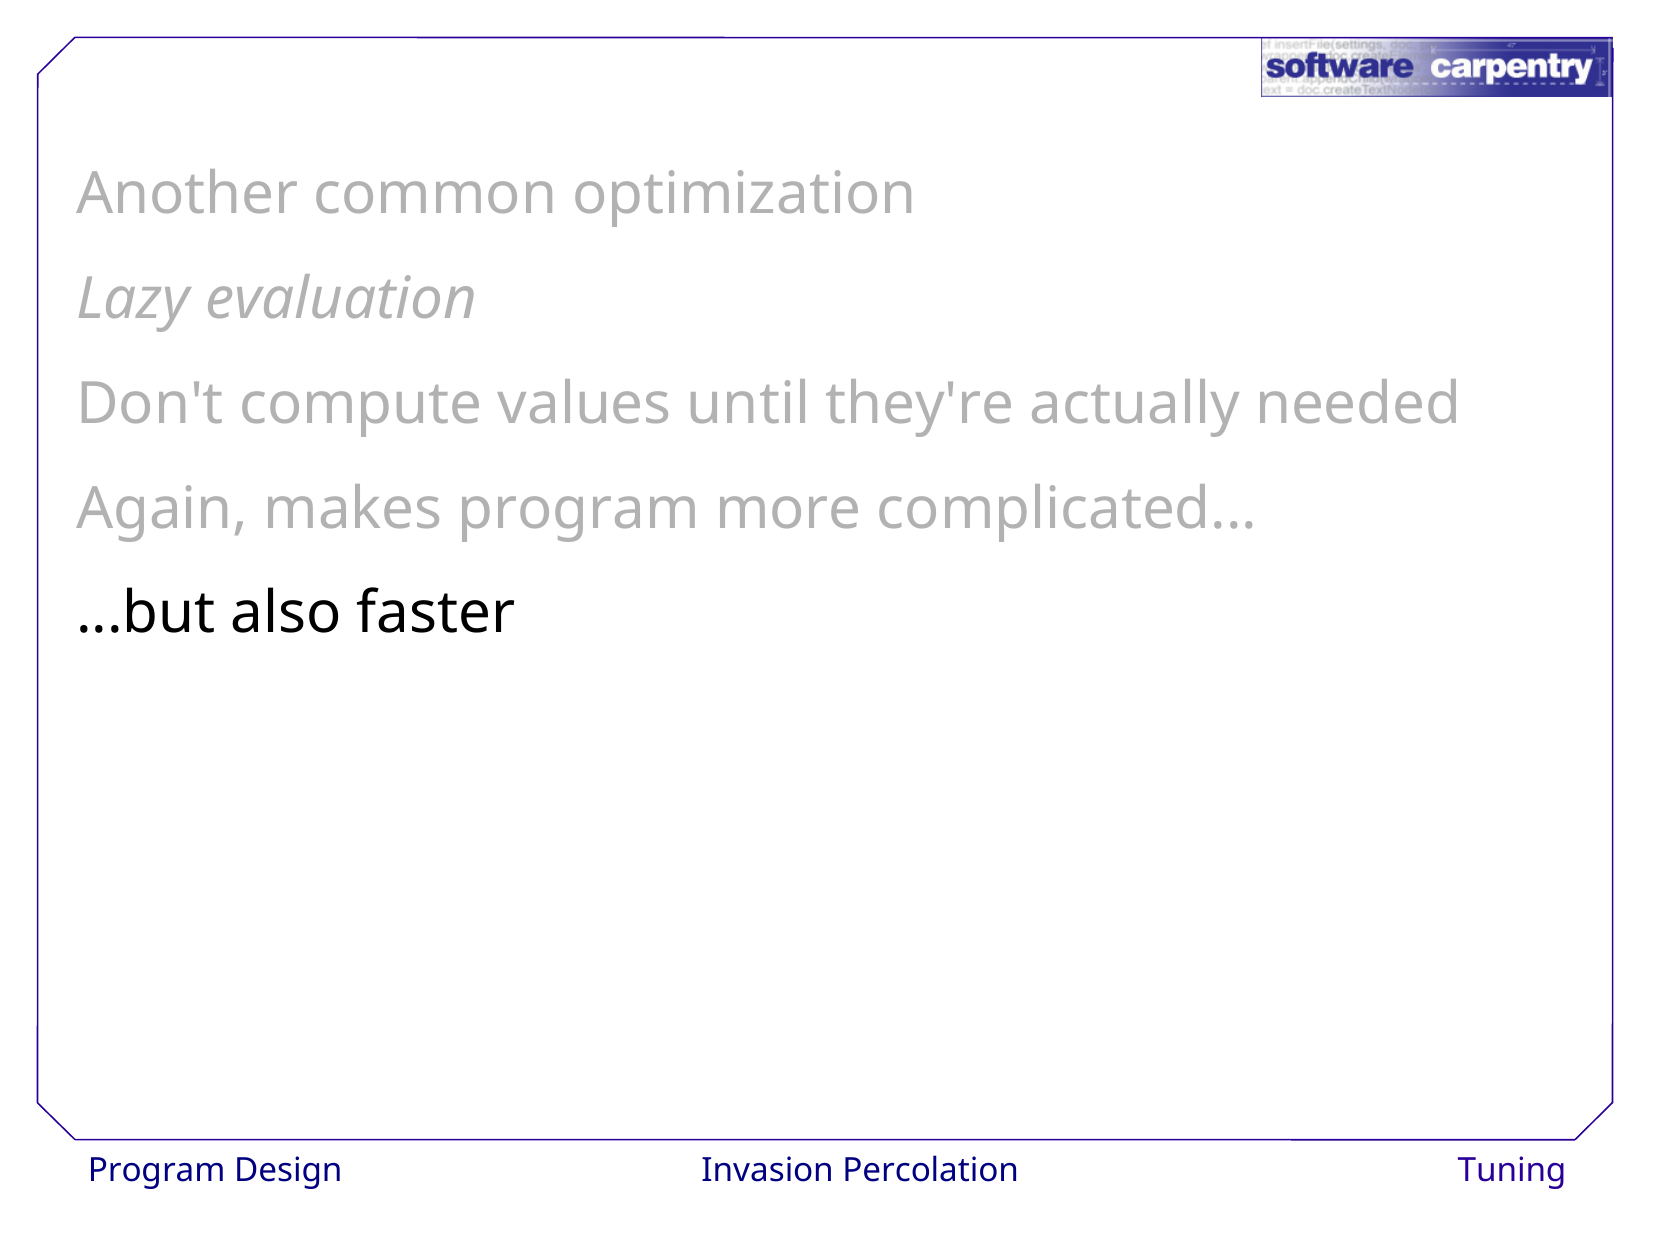

Another common optimization
Lazy evaluation
Don't compute values until they're actually needed
Again, makes program more complicated...
...but also faster